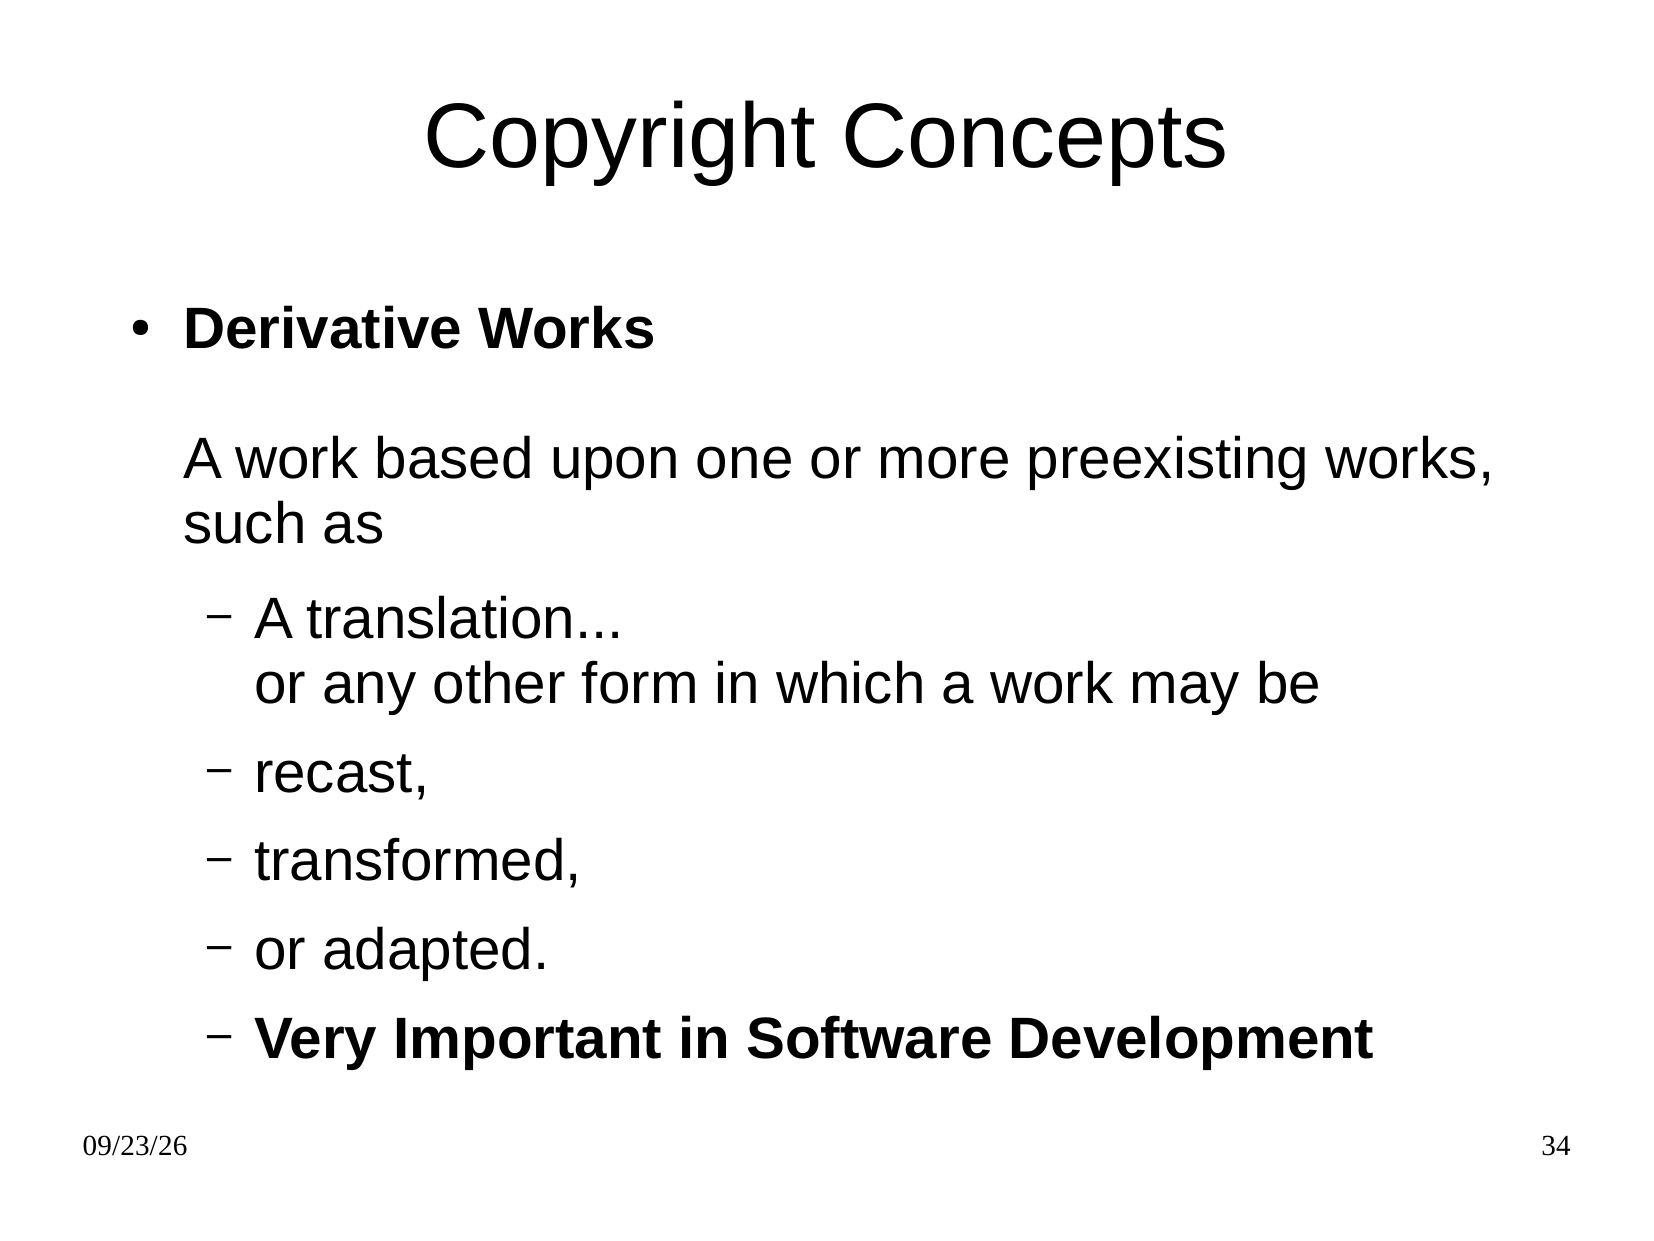

# Copyright Concepts
Derivative Works
A work based upon one or more preexisting works, such as
A translation...
or any other form in which a work may be
recast,
transformed,
or adapted.
Very Important in Software Development
34